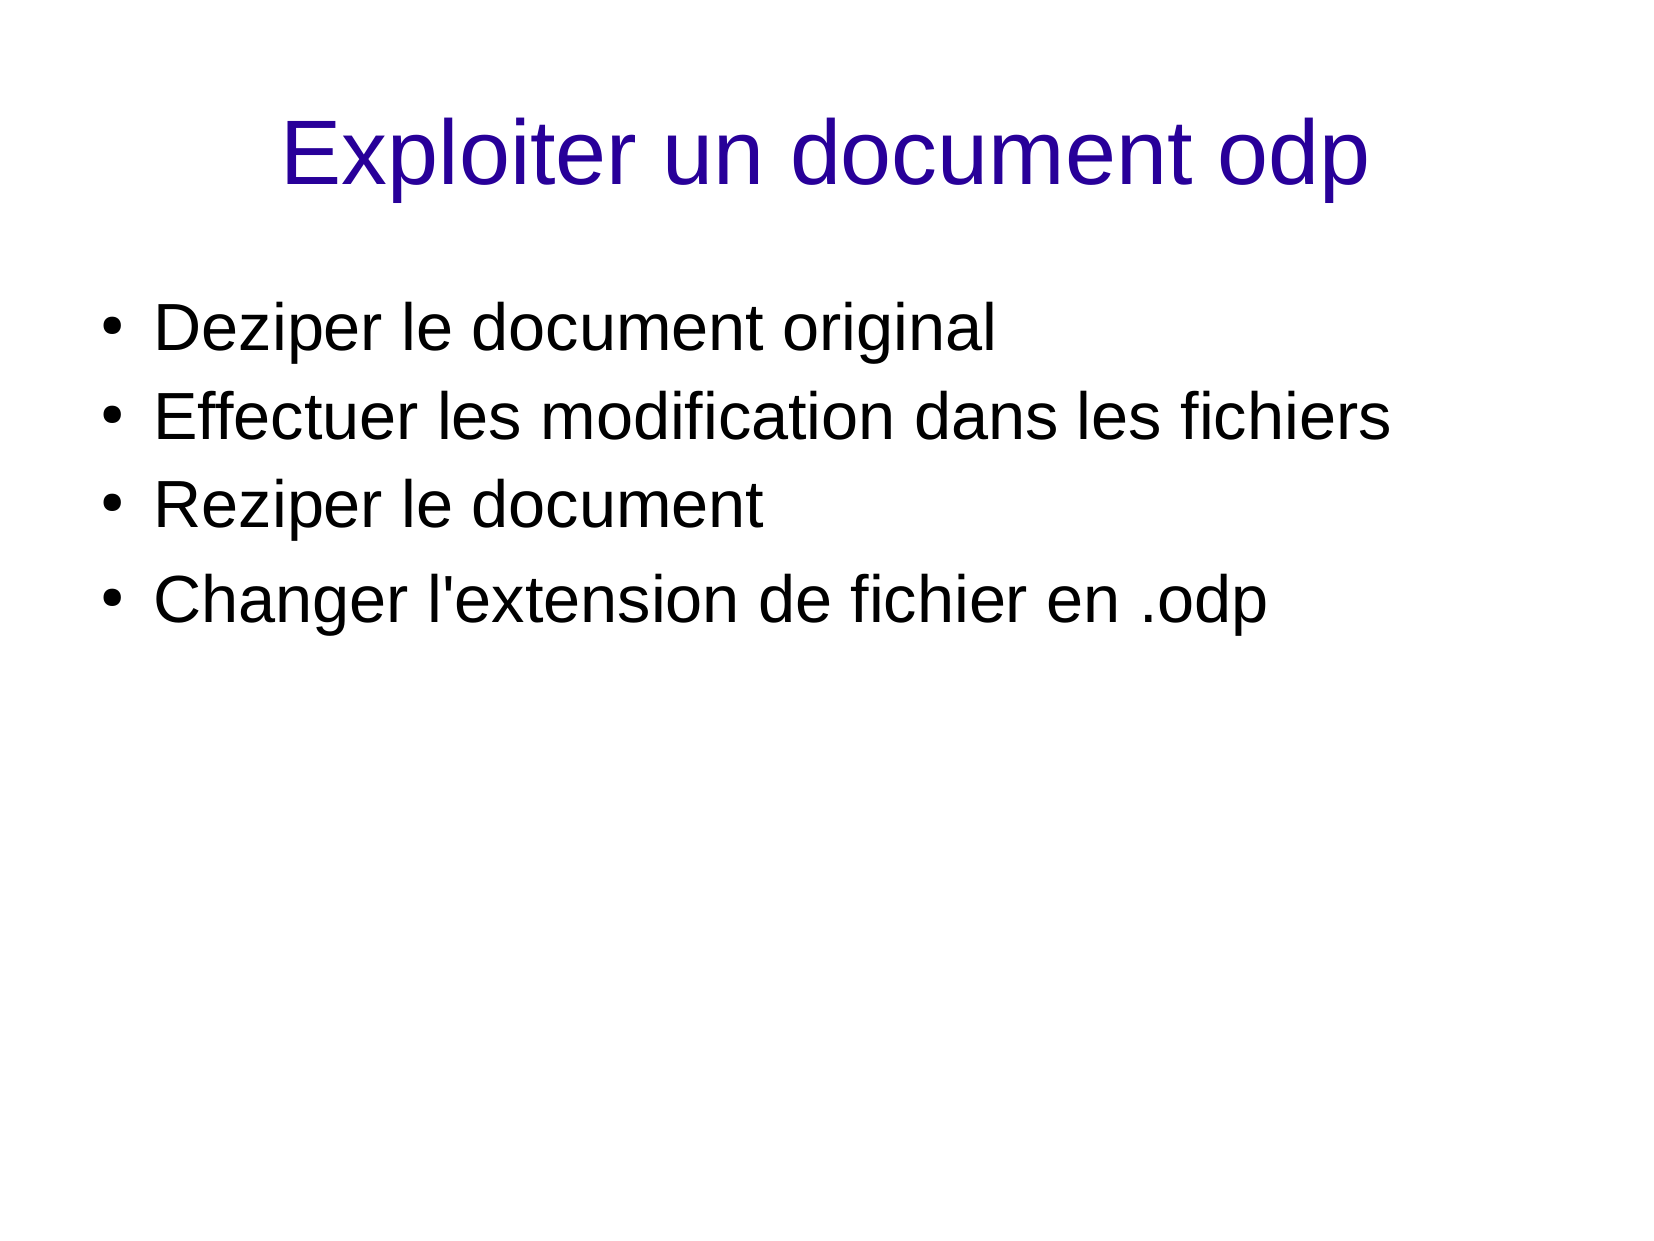

# Exploiter un document odp
Deziper le document original
Effectuer les modification dans les fichiers
Reziper le document
Changer l'extension de fichier en .odp